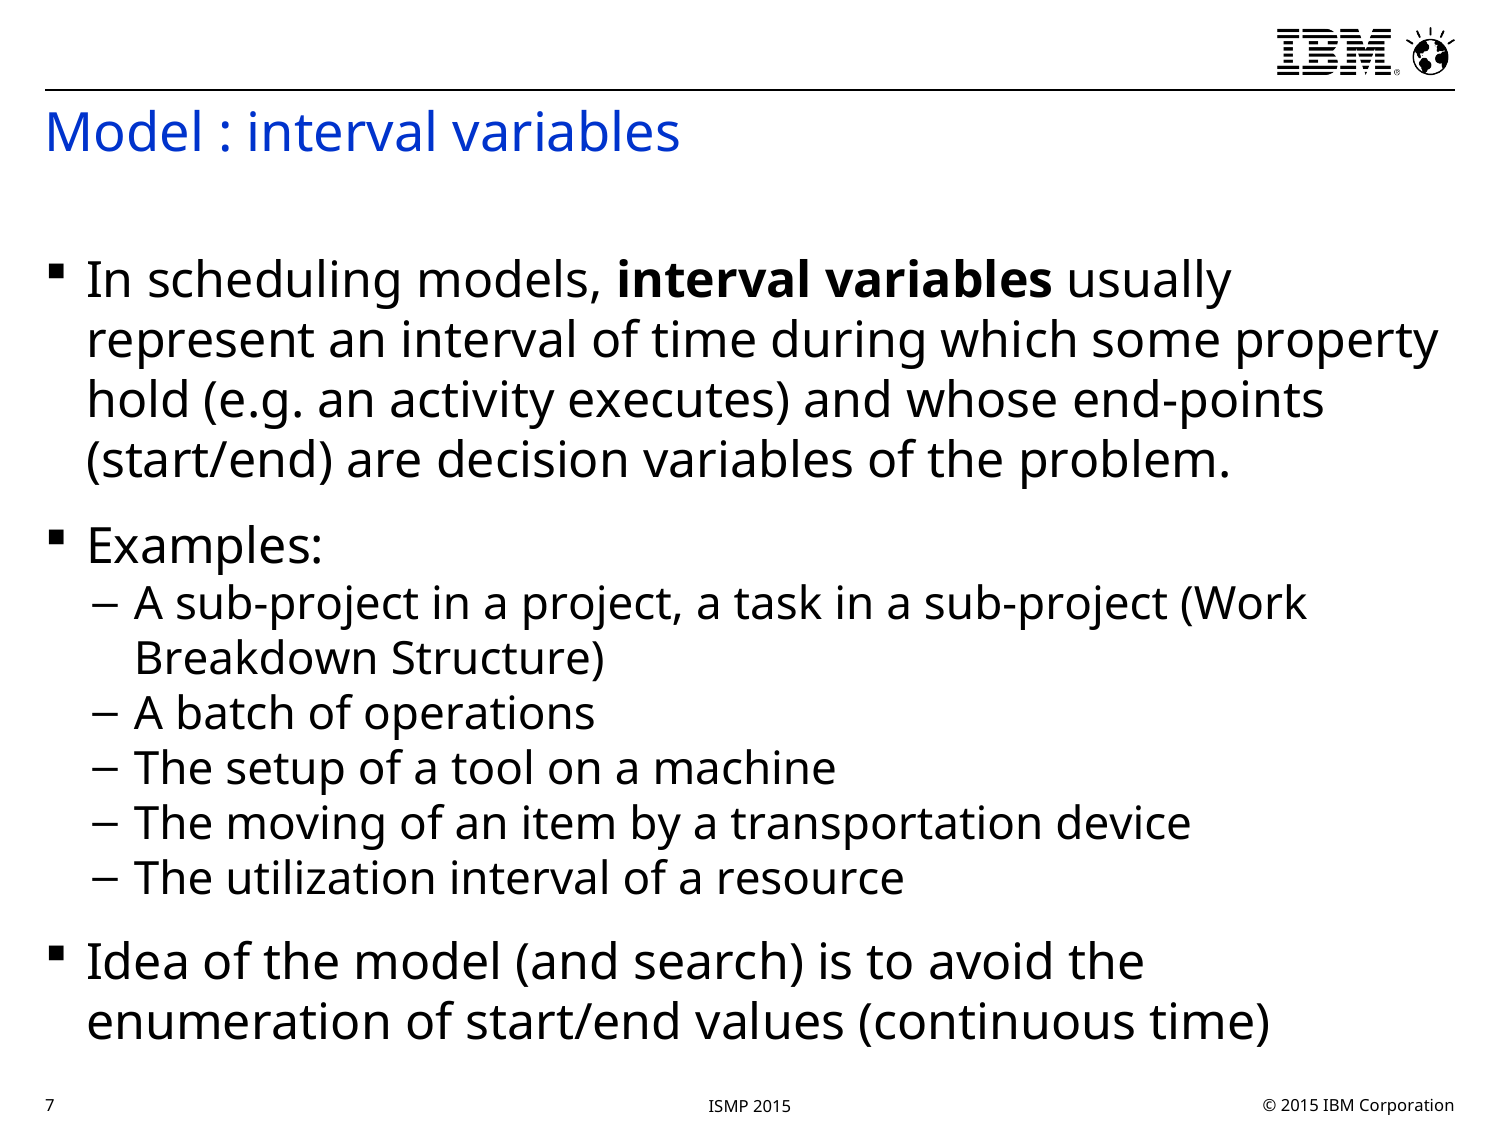

# Model : interval variables
In scheduling models, interval variables usually represent an interval of time during which some property hold (e.g. an activity executes) and whose end-points (start/end) are decision variables of the problem.
Examples:
A sub-project in a project, a task in a sub-project (Work Breakdown Structure)
A batch of operations
The setup of a tool on a machine
The moving of an item by a transportation device
The utilization interval of a resource
Idea of the model (and search) is to avoid the enumeration of start/end values (continuous time)
7